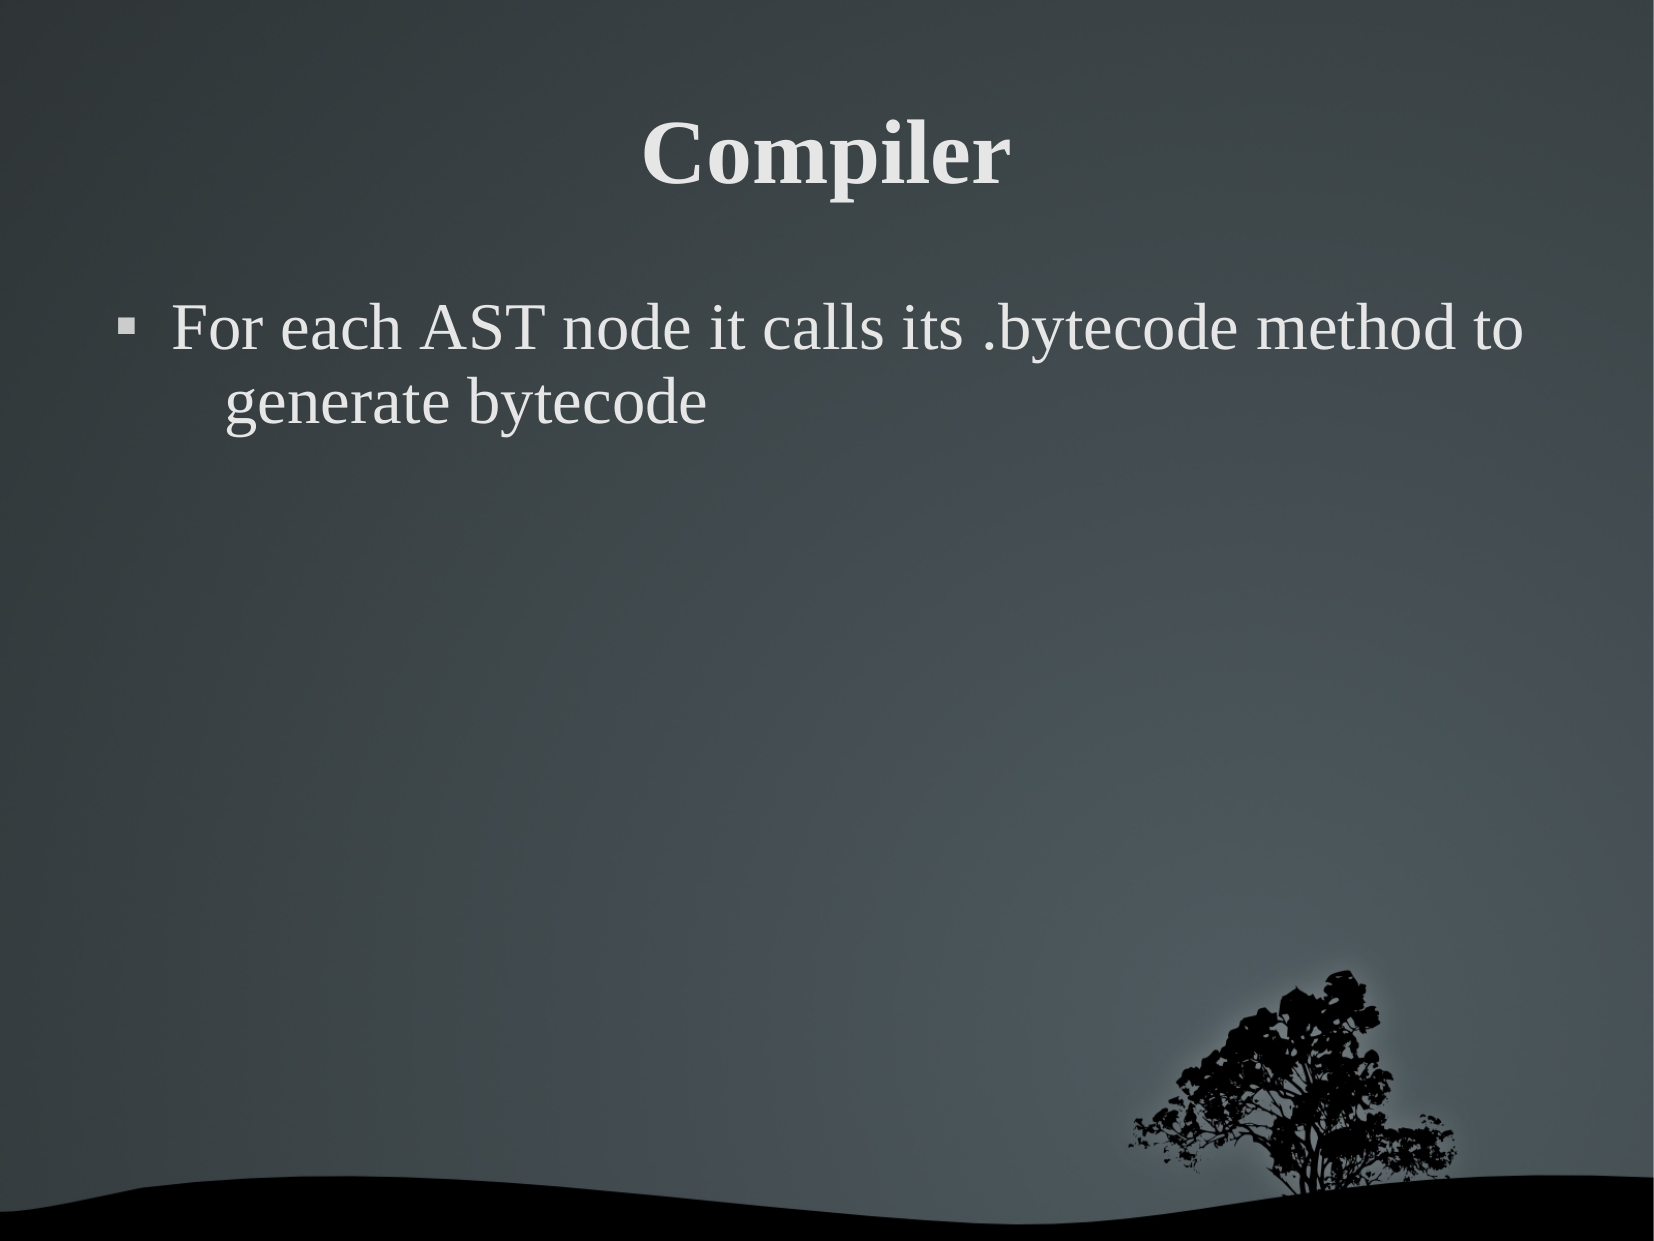

# Compiler
For each AST node it calls its .bytecode method to generate bytecode